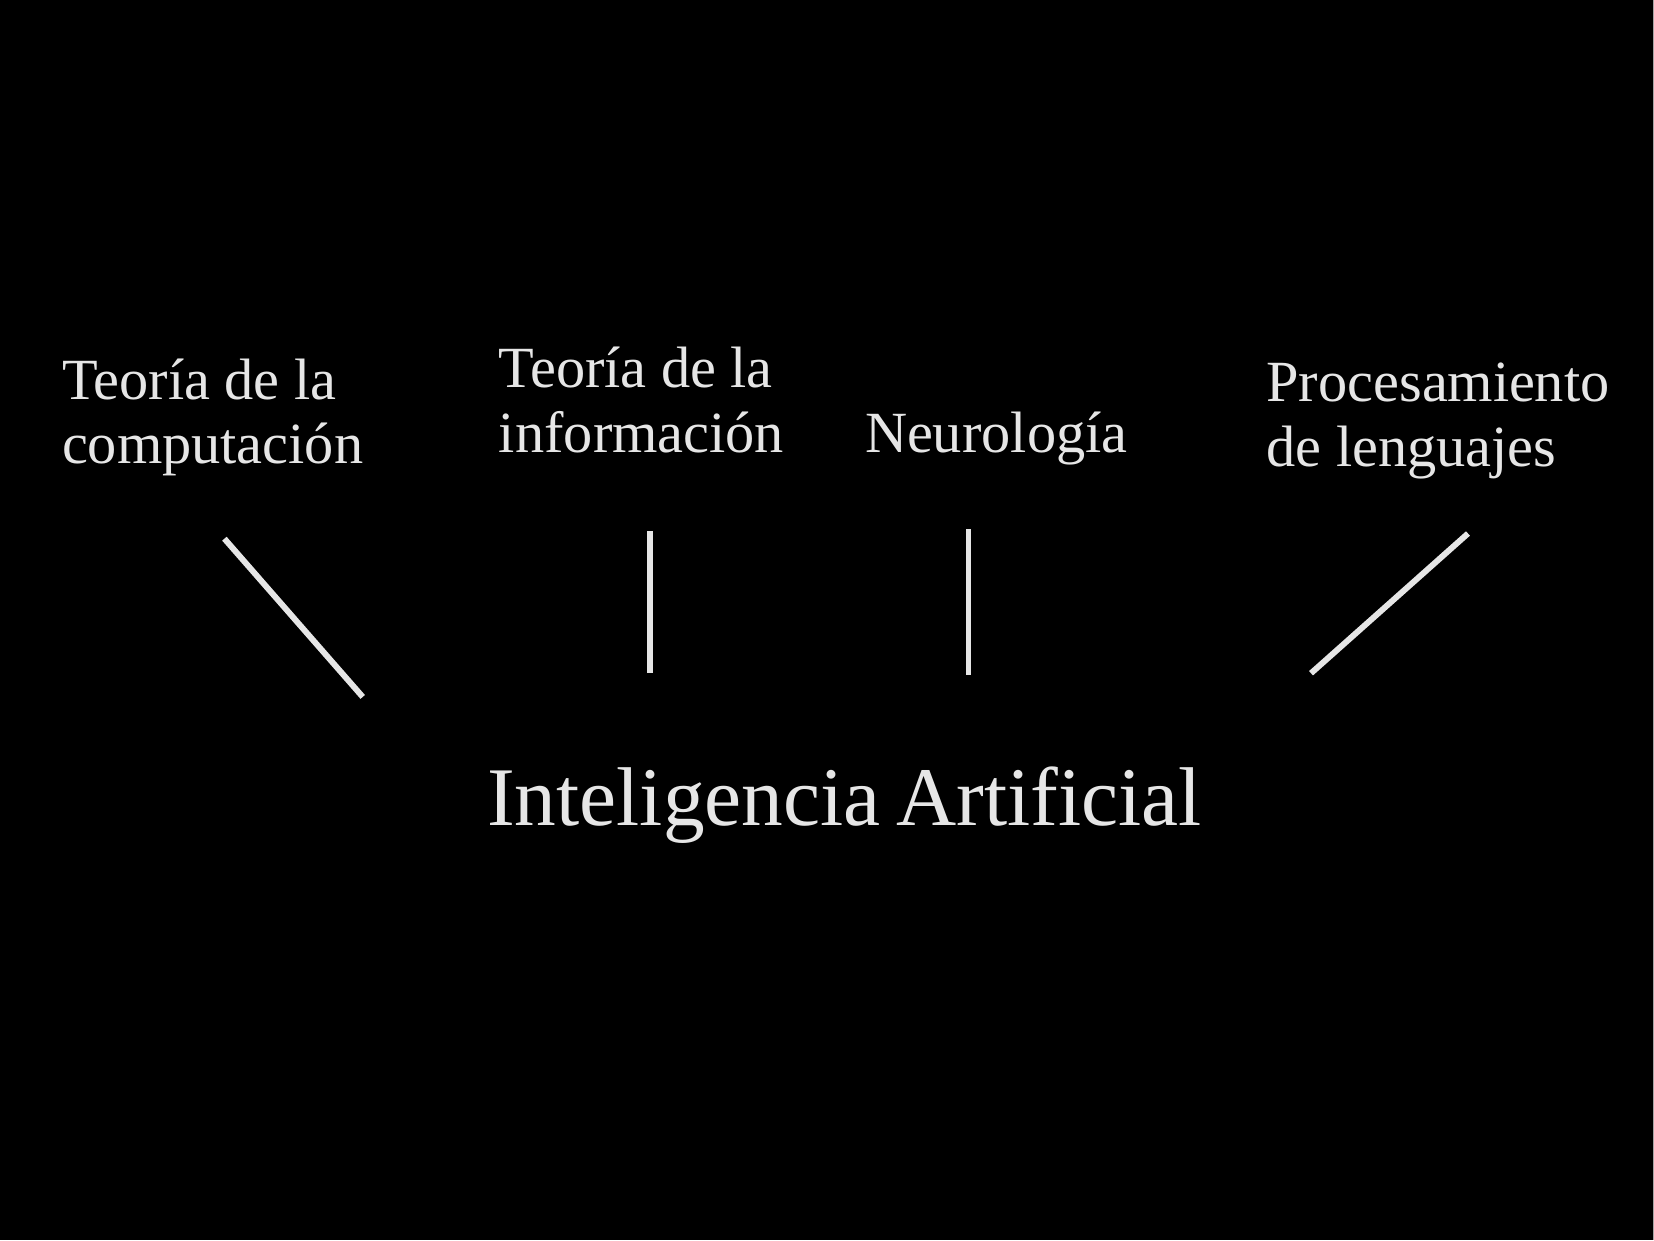

Teoría de la información
Teoría de la computación
Procesamiento de lenguajes
Neurología
Inteligencia Artificial